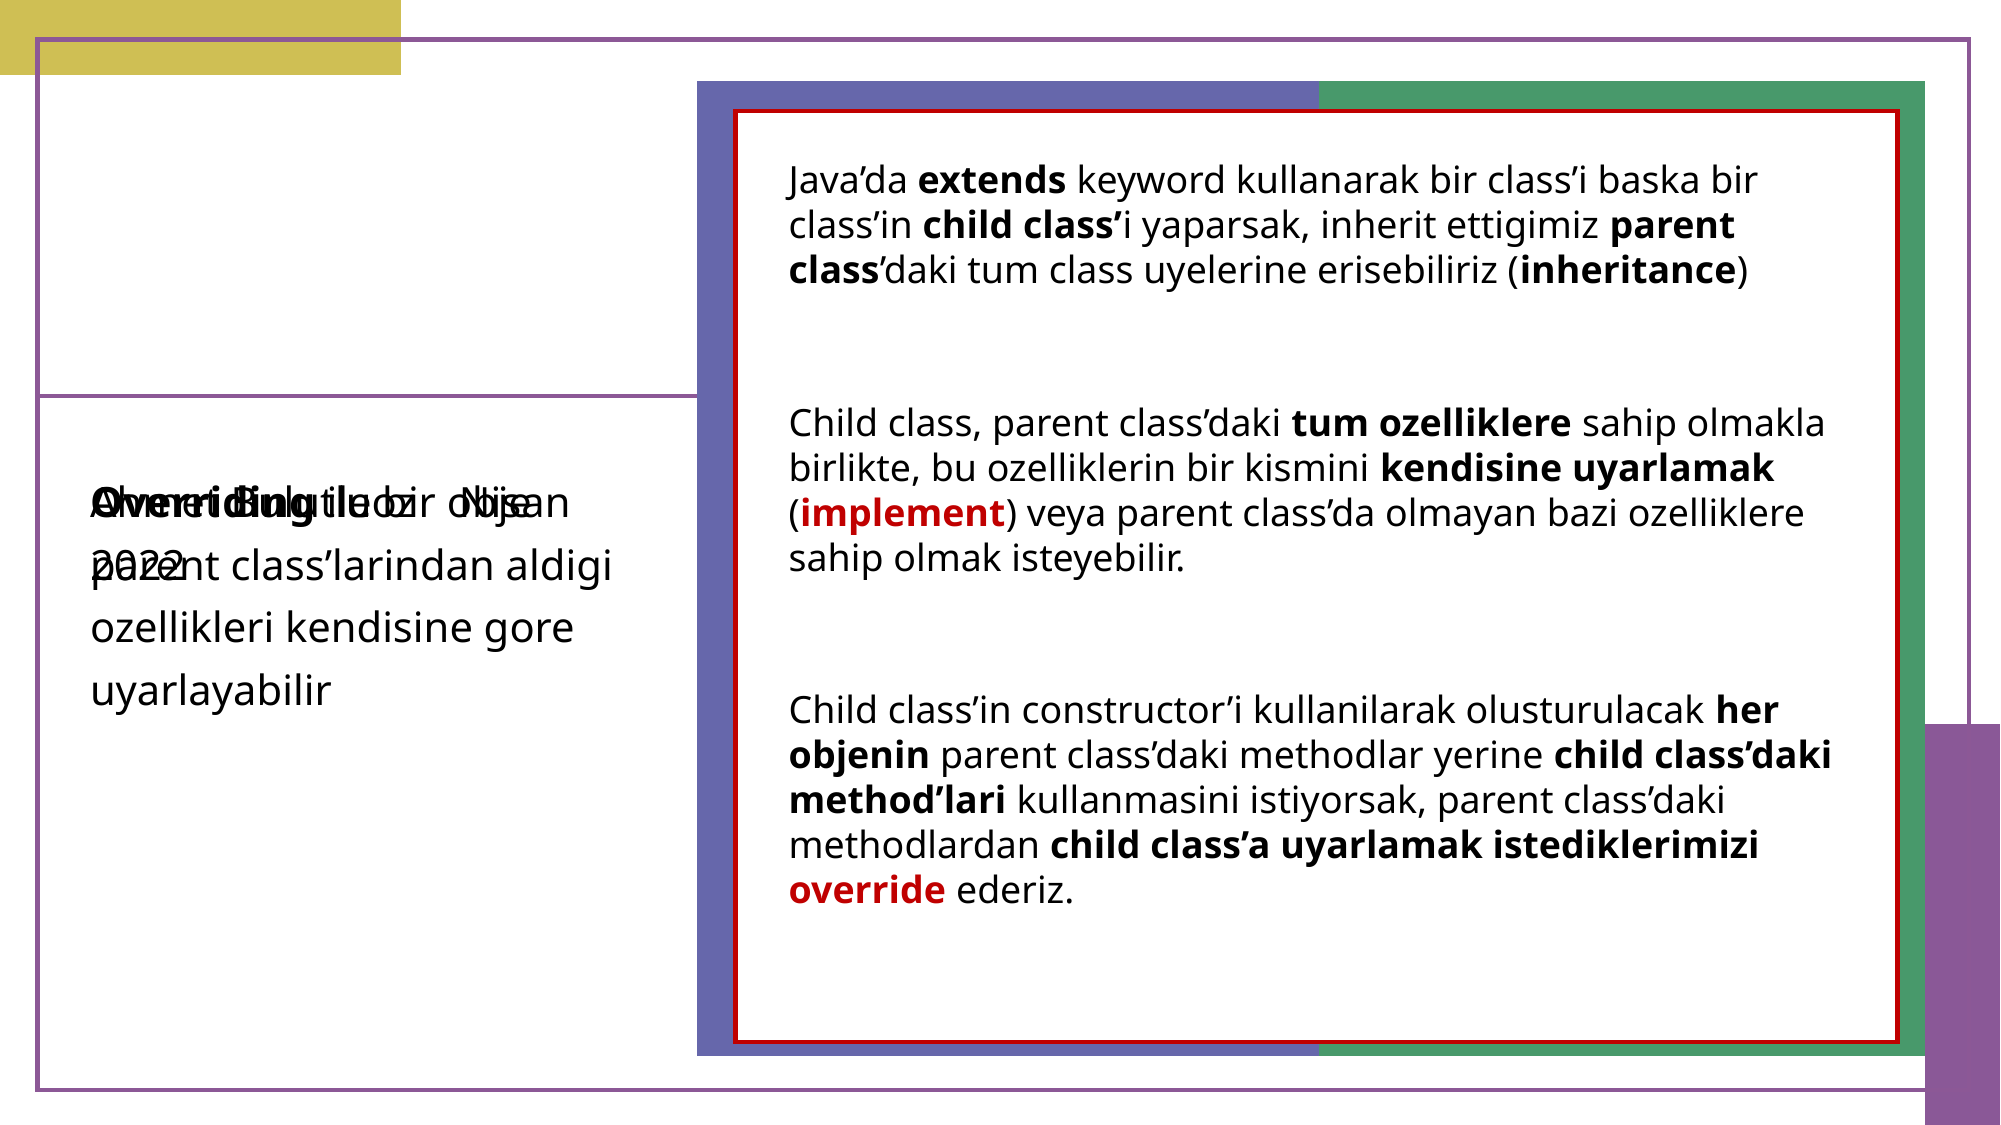

Java’da extends keyword kullanarak bir class’i baska bir class’in child class’i yaparsak, inherit ettigimiz parent class’daki tum class uyelerine erisebiliriz (inheritance)
# METHOD overriding
Child class, parent class’daki tum ozelliklere sahip olmakla birlikte, bu ozelliklerin bir kismini kendisine uyarlamak (implement) veya parent class’da olmayan bazi ozelliklere sahip olmak isteyebilir.
Overriding ile bir obje parent class’larindan aldigi ozellikleri kendisine gore uyarlayabilir
Ahmet Bulutluoz Nisan 2022
Child class’in constructor’i kullanilarak olusturulacak her objenin parent class’daki methodlar yerine child class’daki method’lari kullanmasini istiyorsak, parent class’daki methodlardan child class’a uyarlamak istediklerimizi override ederiz.